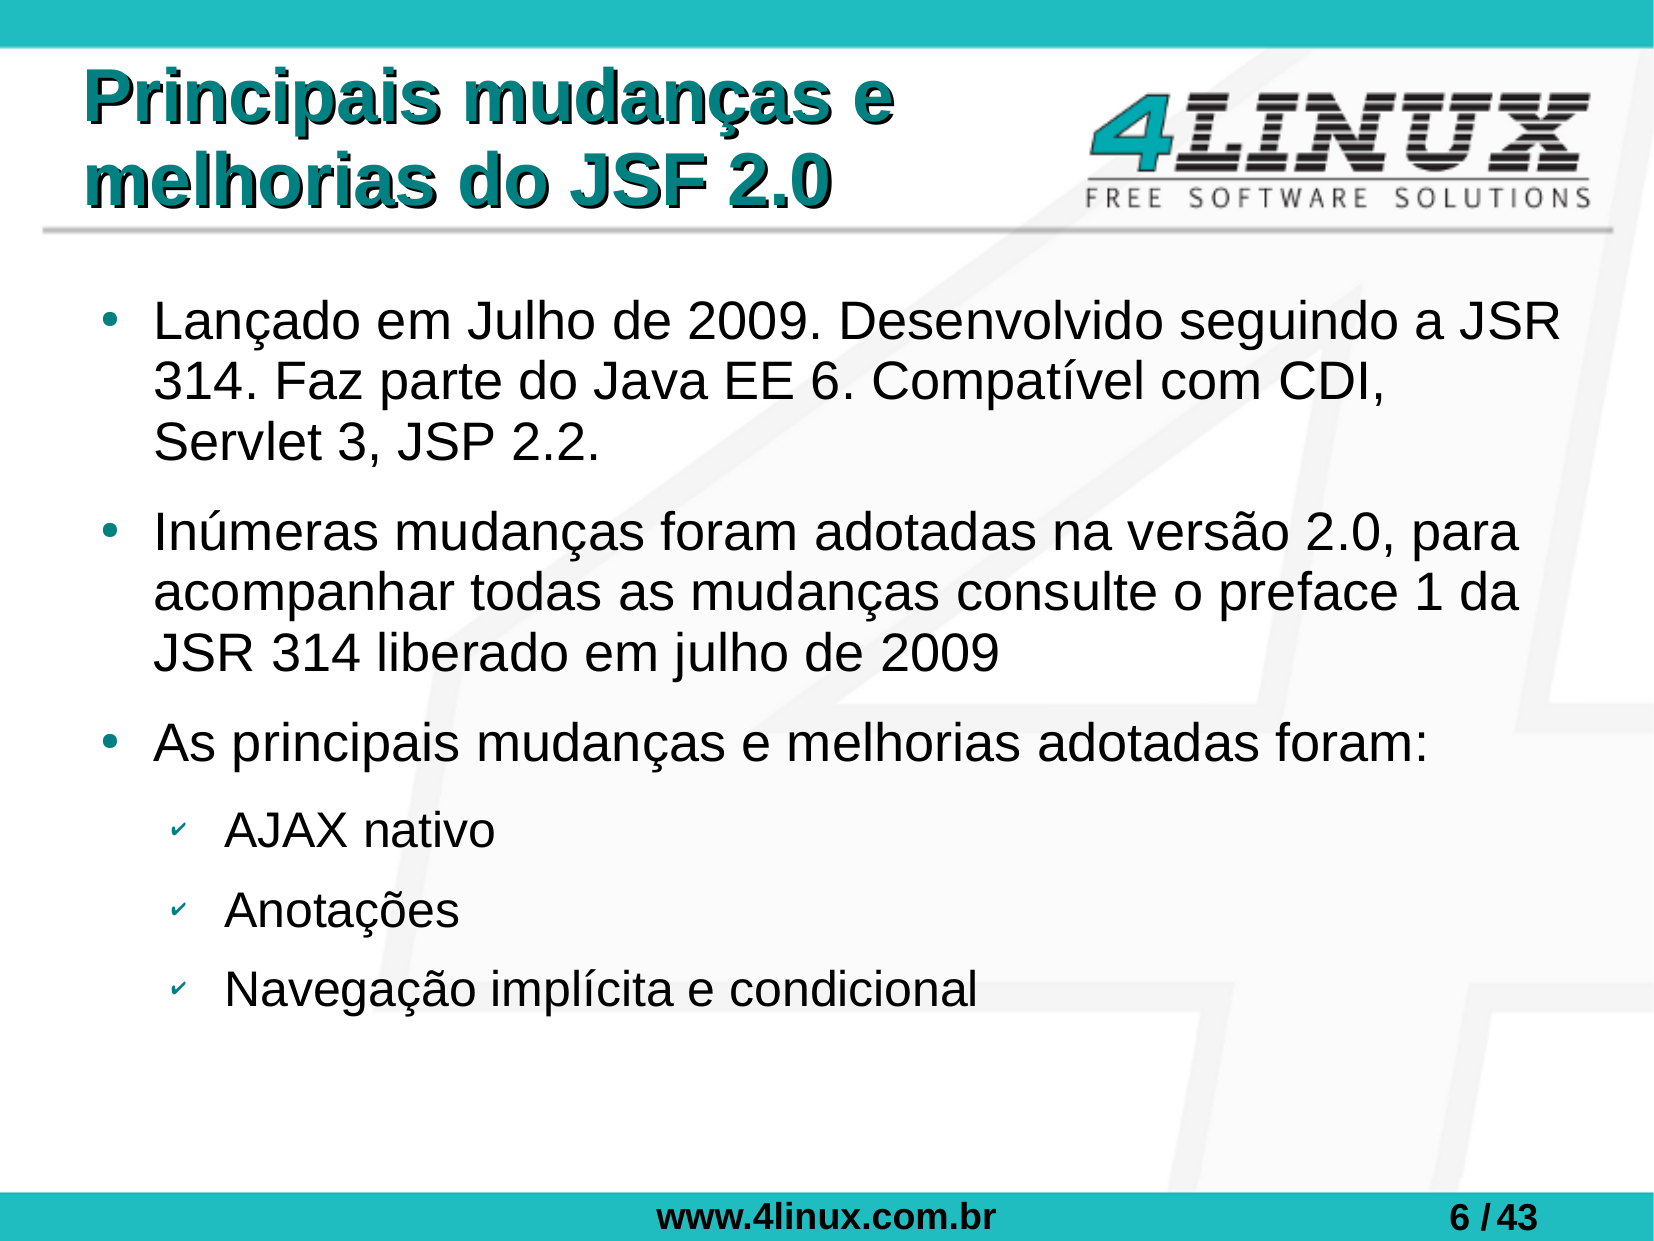

# Principais mudanças e melhorias do JSF 2.0
Lançado em Julho de 2009. Desenvolvido seguindo a JSR 314. Faz parte do Java EE 6. Compatível com CDI, Servlet 3, JSP 2.2.
Inúmeras mudanças foram adotadas na versão 2.0, para acompanhar todas as mudanças consulte o preface 1 da JSR 314 liberado em julho de 2009
As principais mudanças e melhorias adotadas foram:
AJAX nativo
Anotações
Navegação implícita e condicional